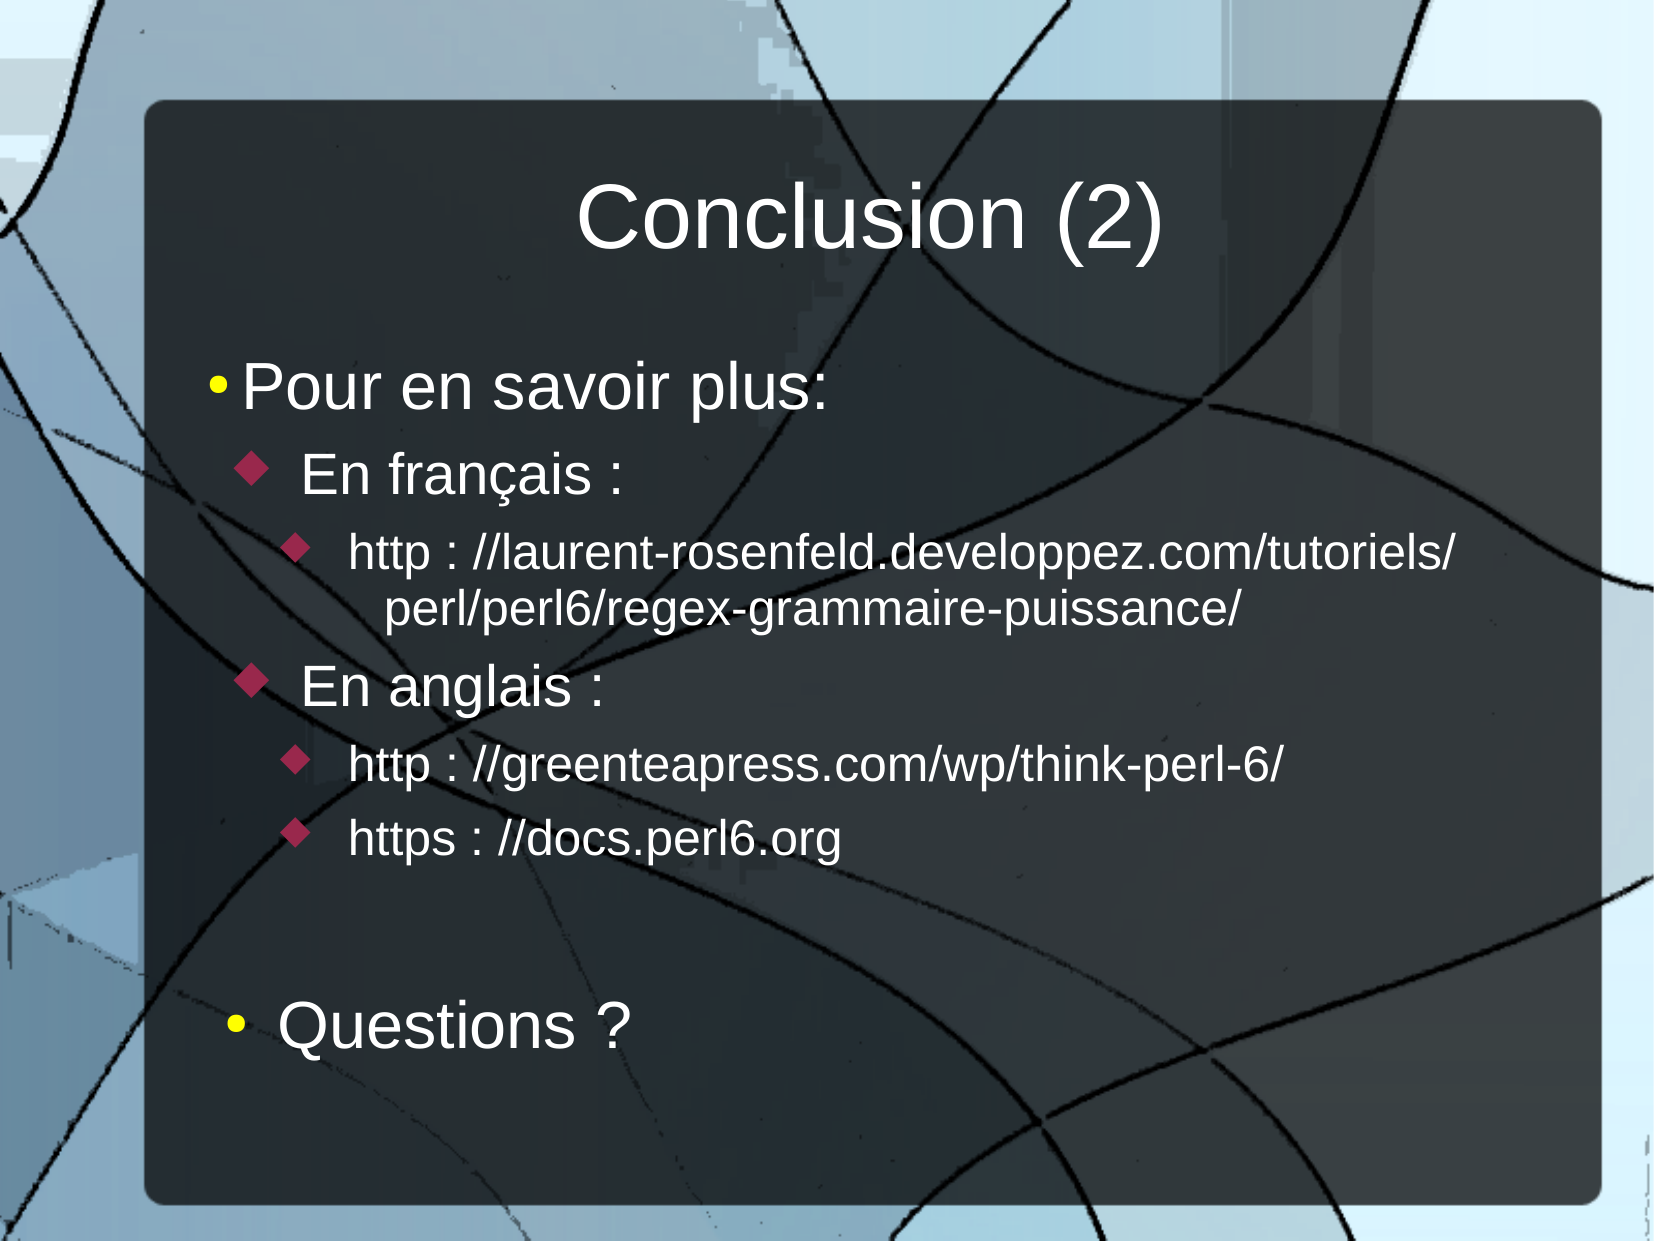

# Conclusion (2)
Pour en savoir plus:
En français :
http : //laurent-rosenfeld.developpez.com/tutoriels/
perl/perl6/regex-grammaire-puissance/
En anglais :
http : //greenteapress.com/wp/think-perl-6/
https : //docs.perl6.org
Questions ?